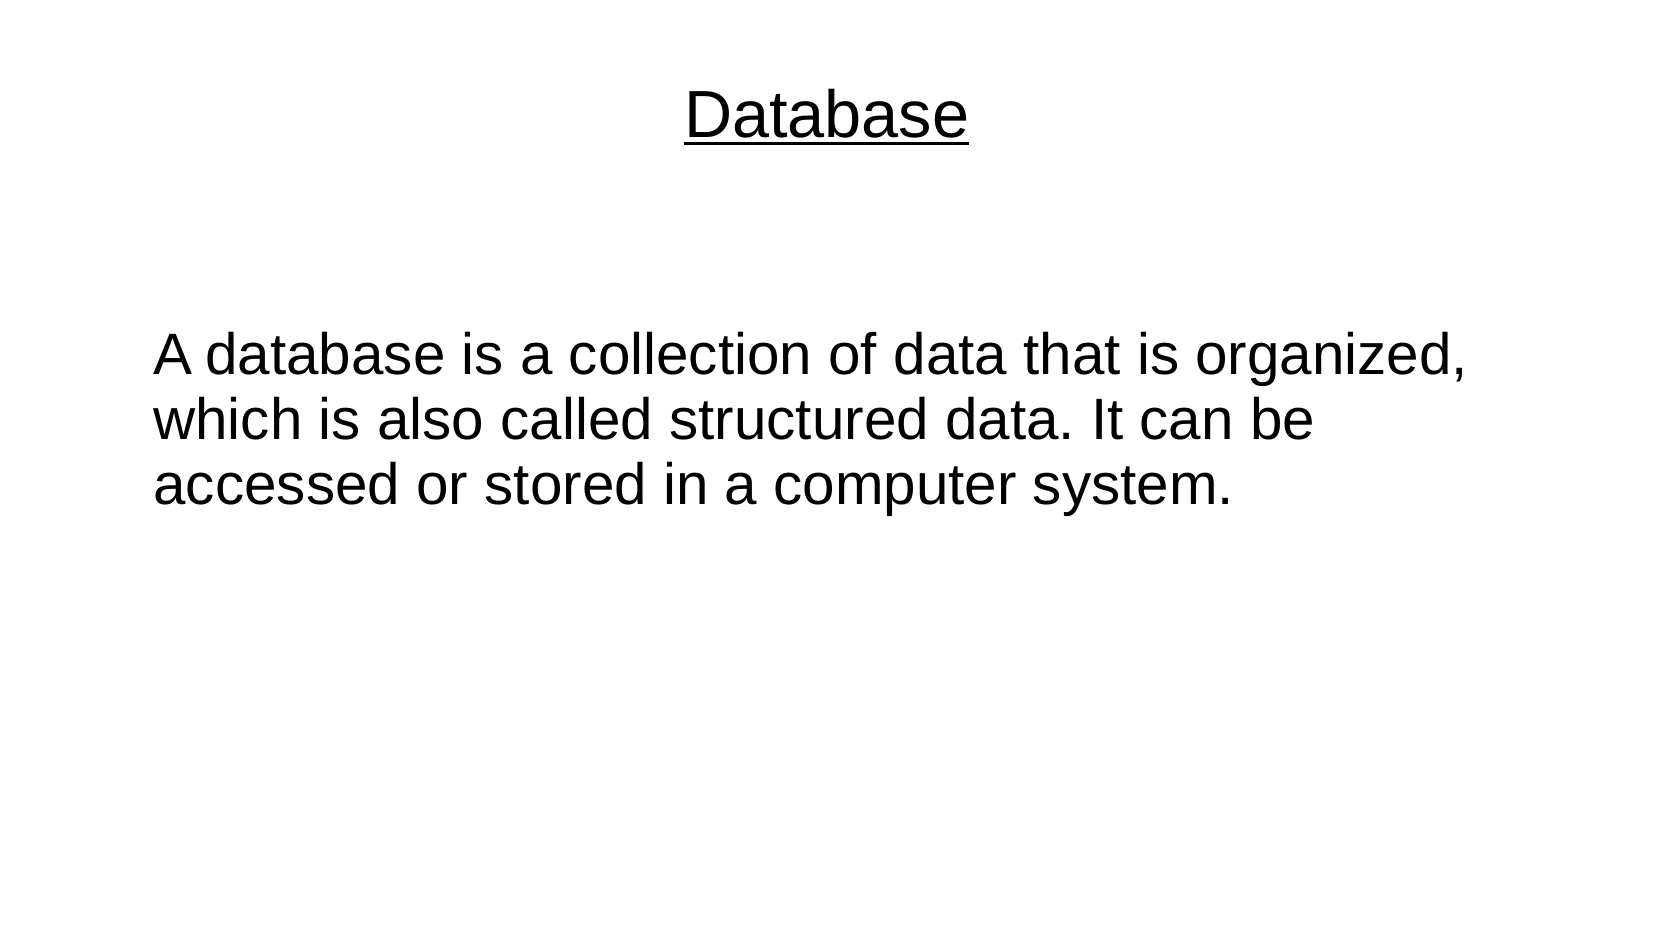

# Database
A database is a collection of data that is organized, which is also called structured data. It can be accessed or stored in a computer system.